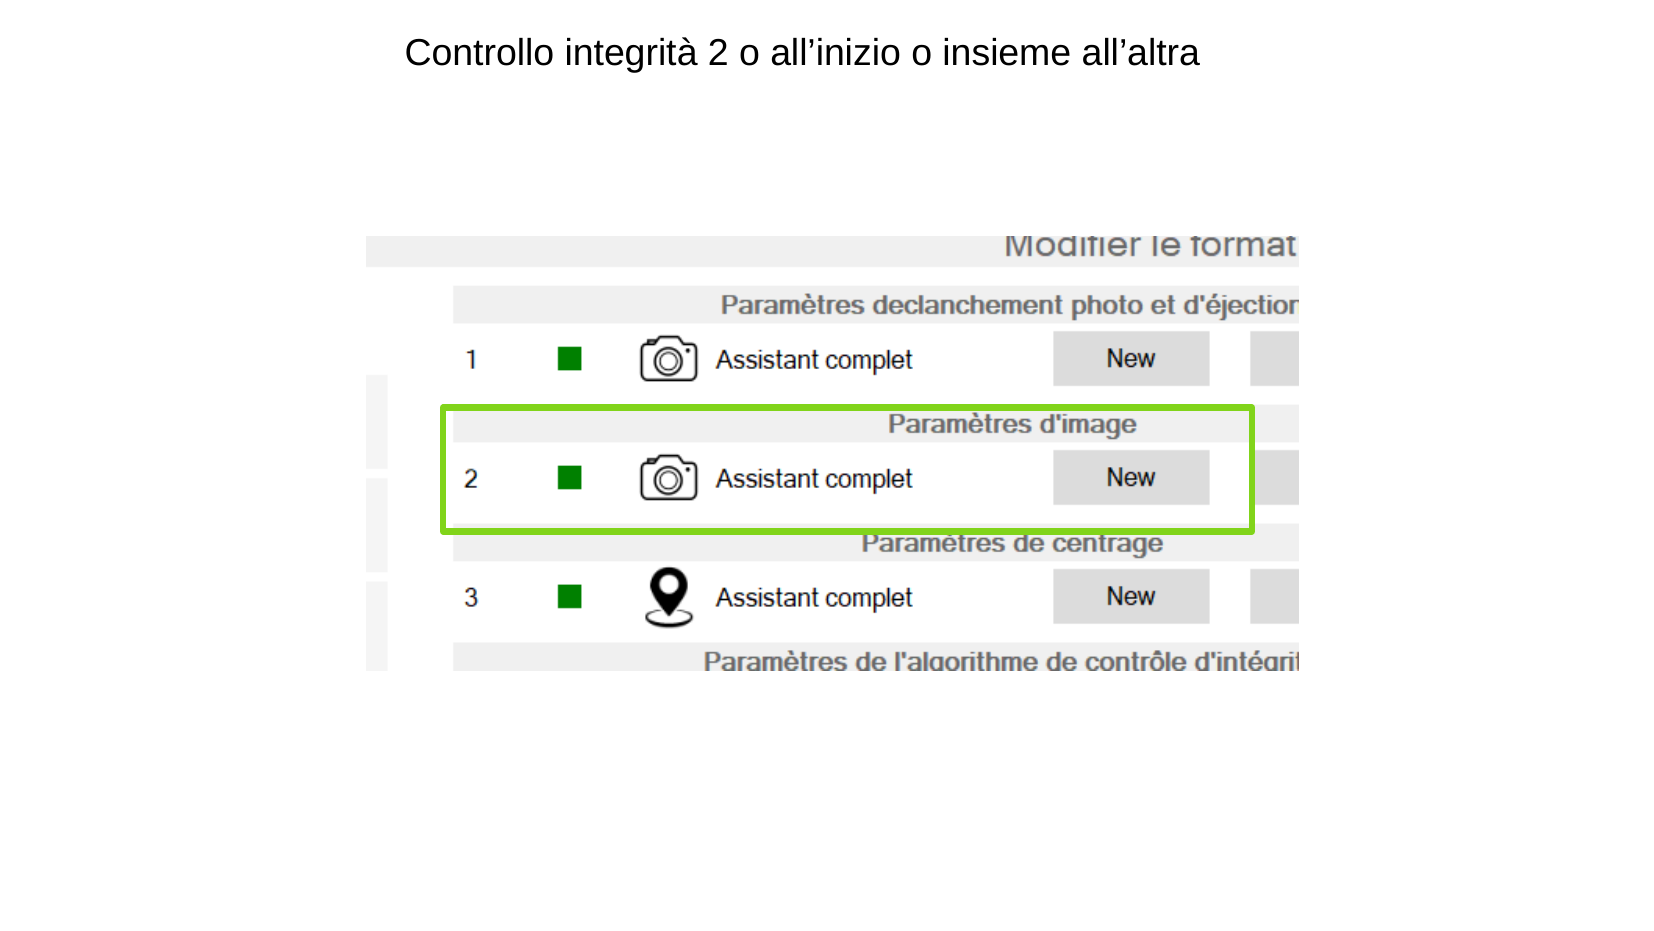

Controllo integrità 2 o all’inizio o insieme all’altra